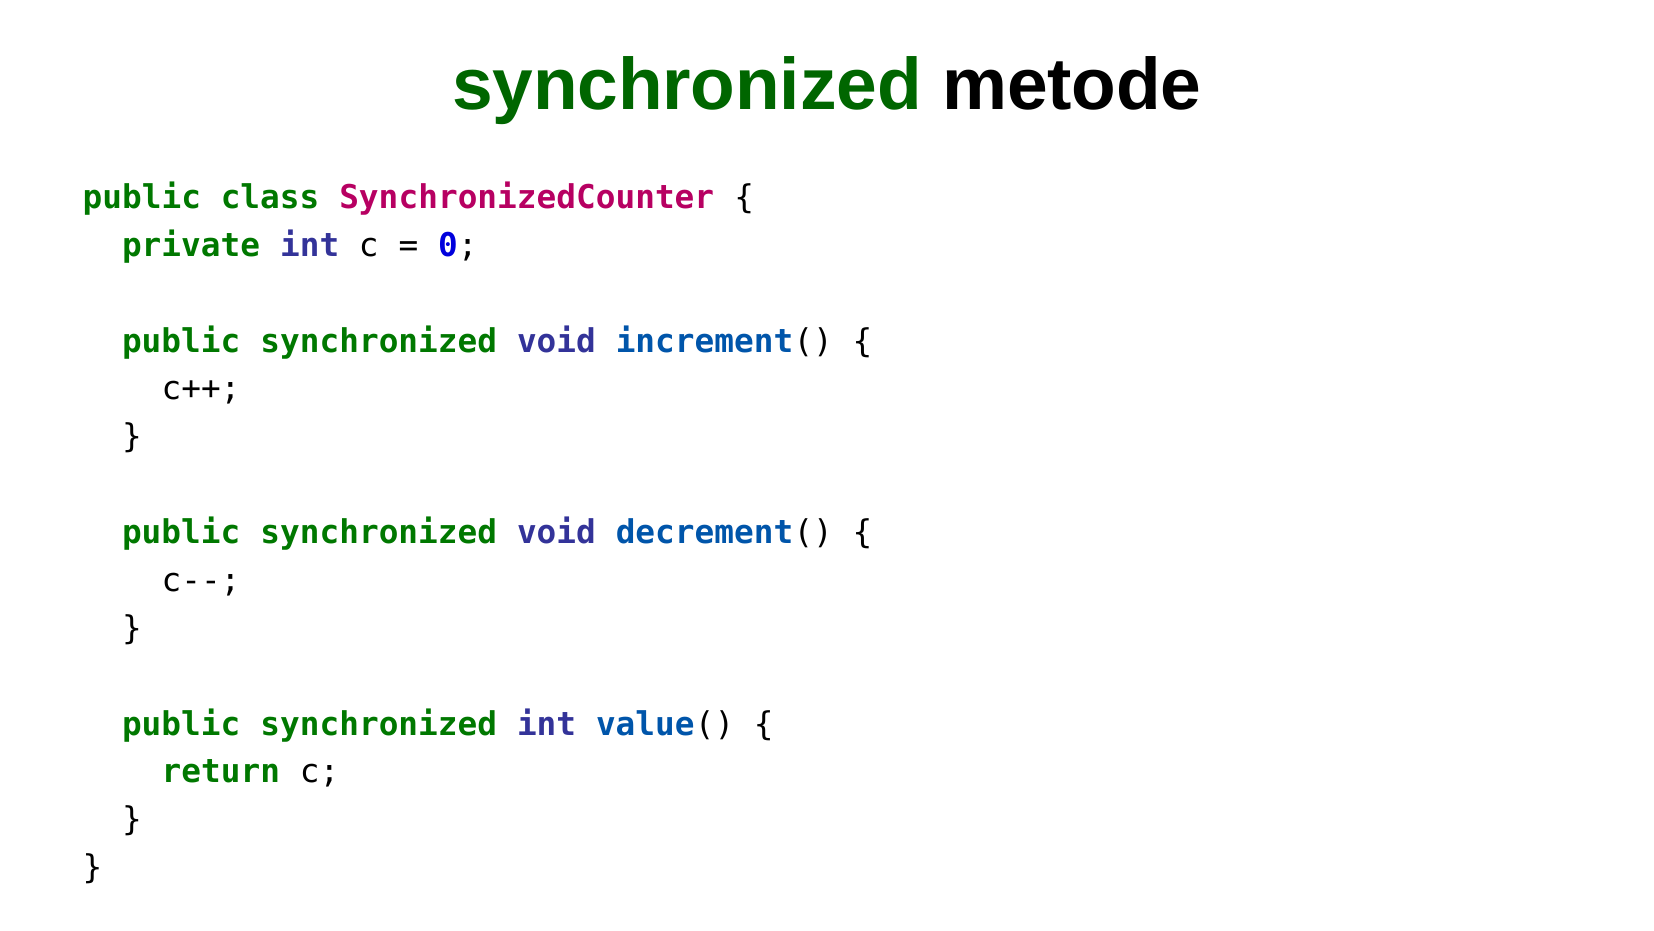

# synchronized metode
public class SynchronizedCounter {
 private int c = 0;
 public synchronized void increment() {
 c++;
 }
 public synchronized void decrement() {
 c--;
 }
 public synchronized int value() {
 return c;
 }
}